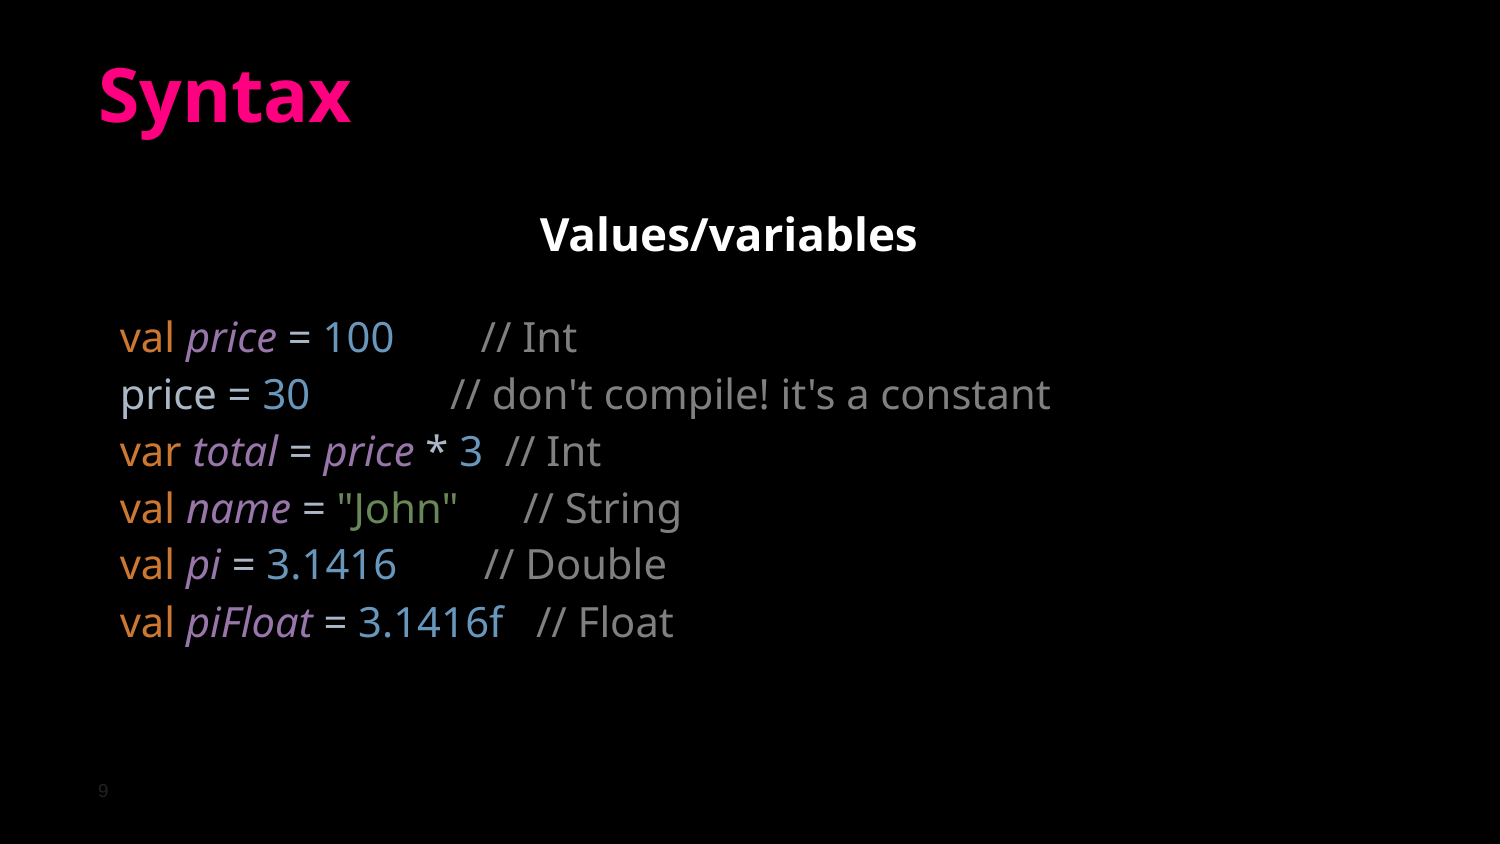

# Syntax
Values/variables
val price = 100 // Int
price = 30 // don't compile! it's a constant
var total = price * 3 // Int
val name = "John" // String
val pi = 3.1416 // Double
val piFloat = 3.1416f // Float